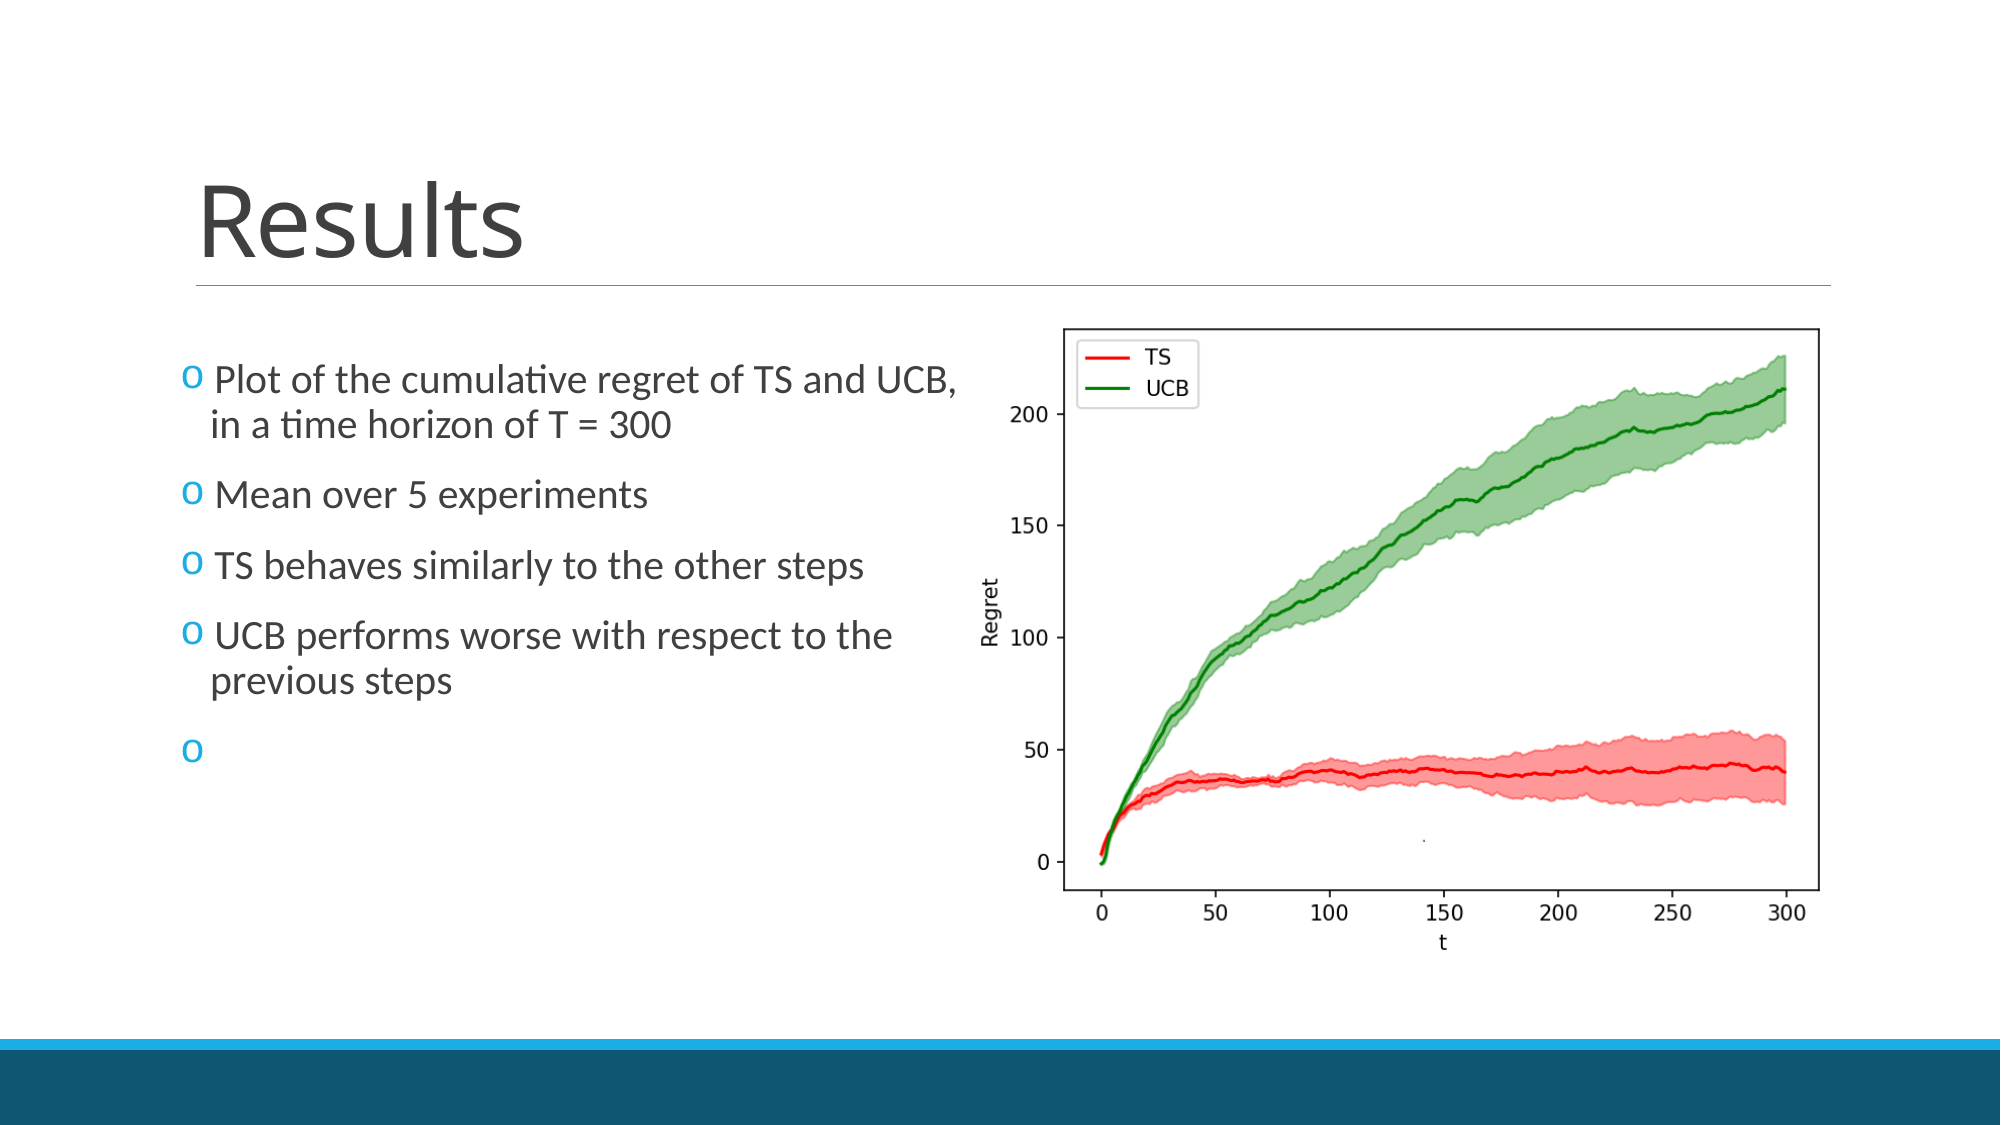

# Results
 Plot of the cumulative regret of TS and UCB, in a time horizon of T = 300
 Mean over 5 experiments
 TS behaves similarly to the other steps
 UCB performs worse with respect to the previous steps